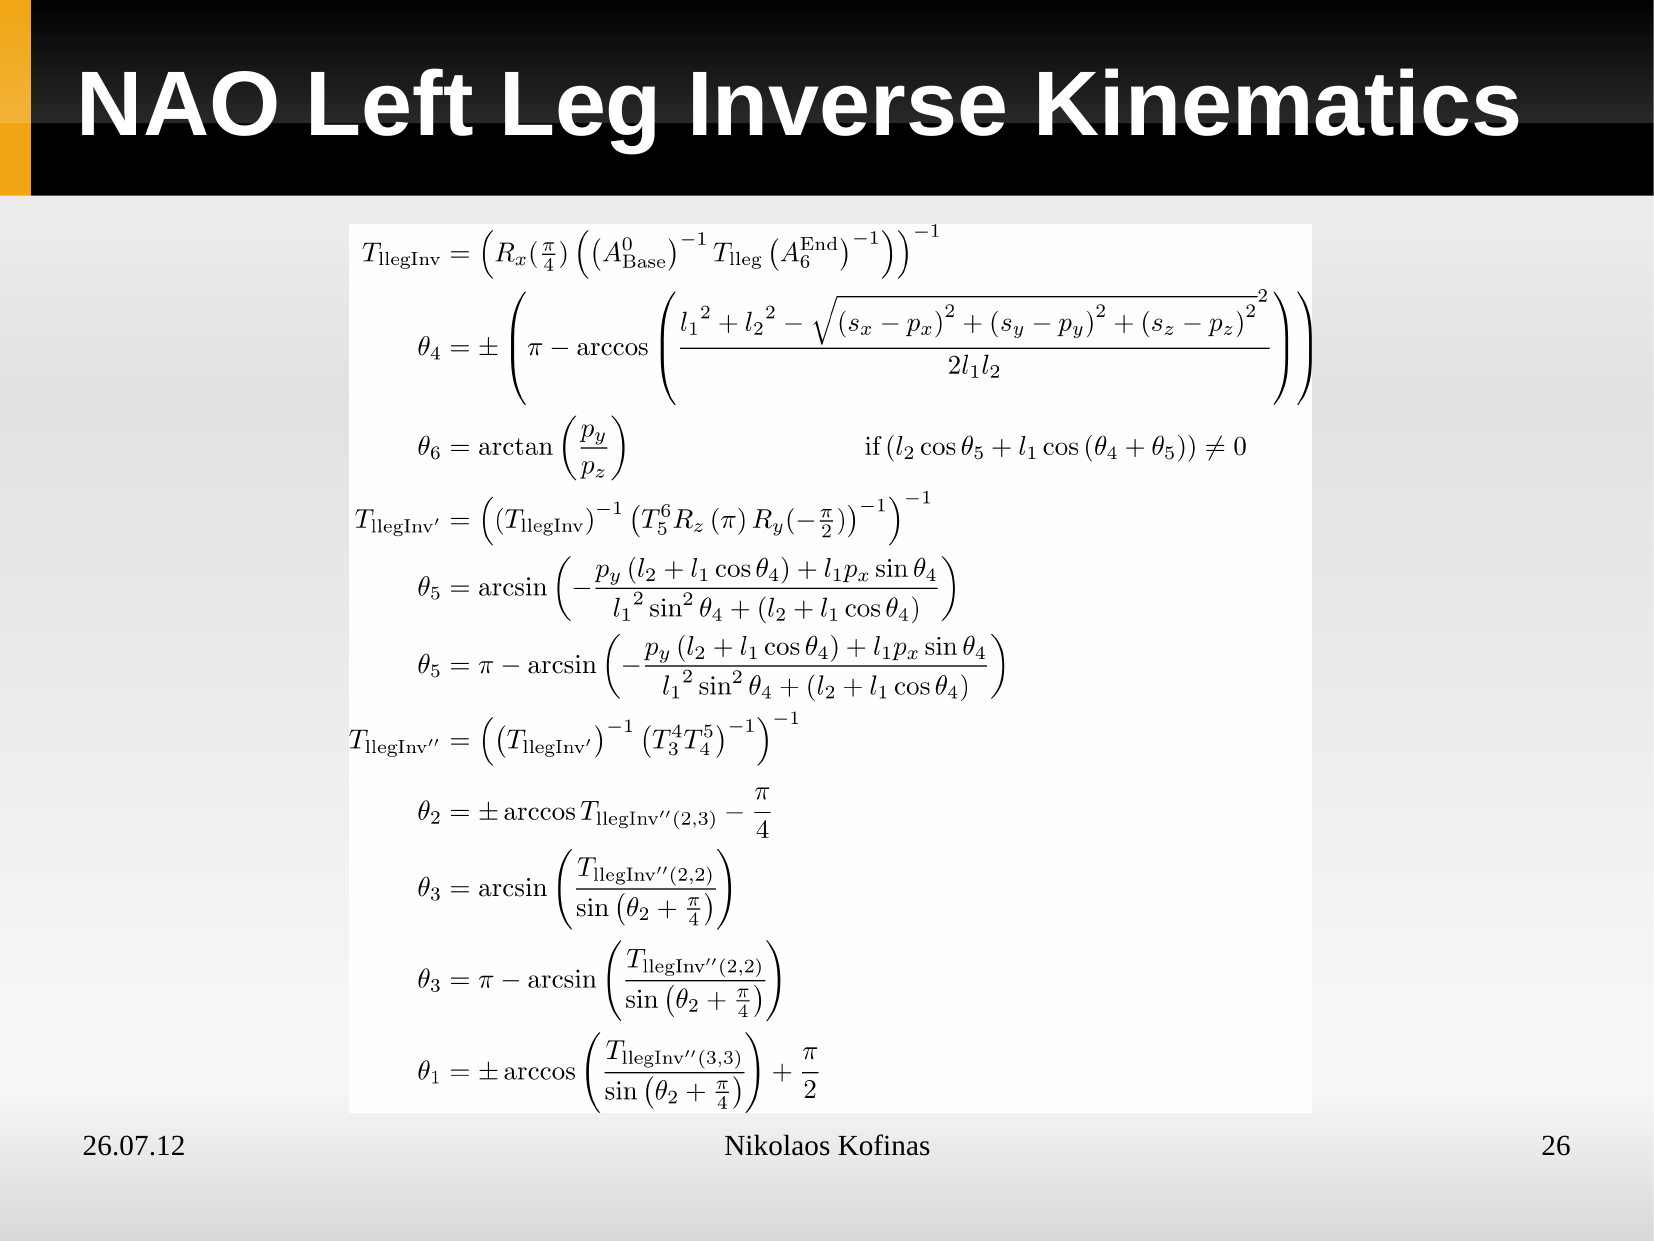

# NAO Left Leg Inverse Kinematics
26.07.12
Νικόλαος Κοφινάς
26